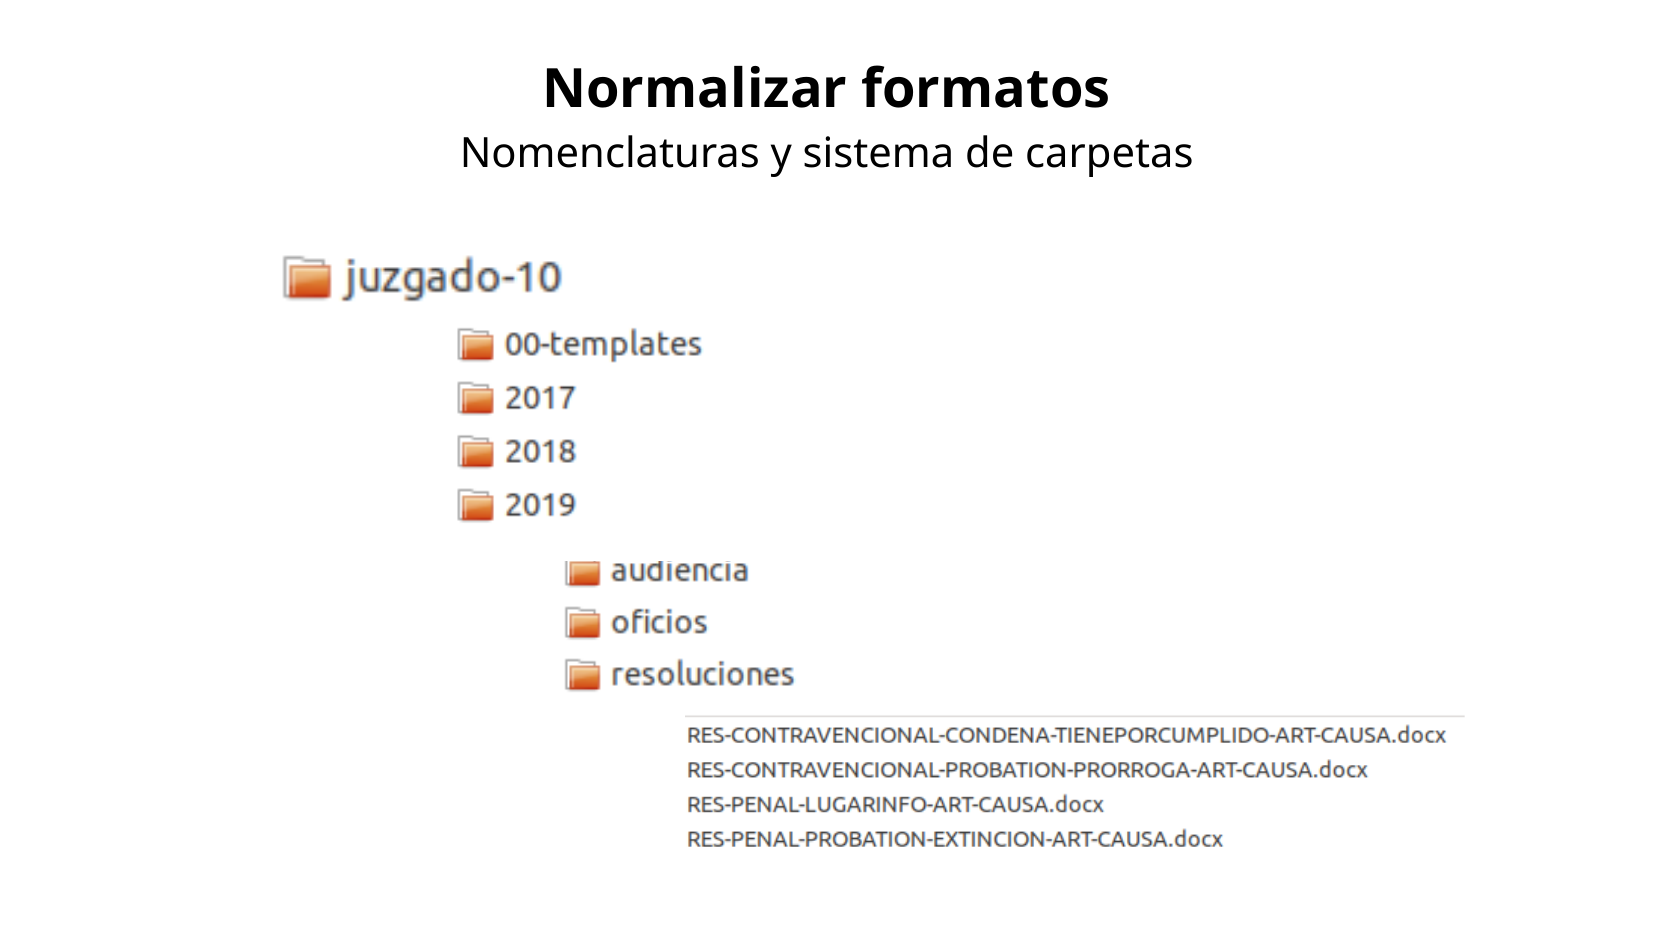

# Normalizar formatos Nomenclaturas y sistema de carpetas